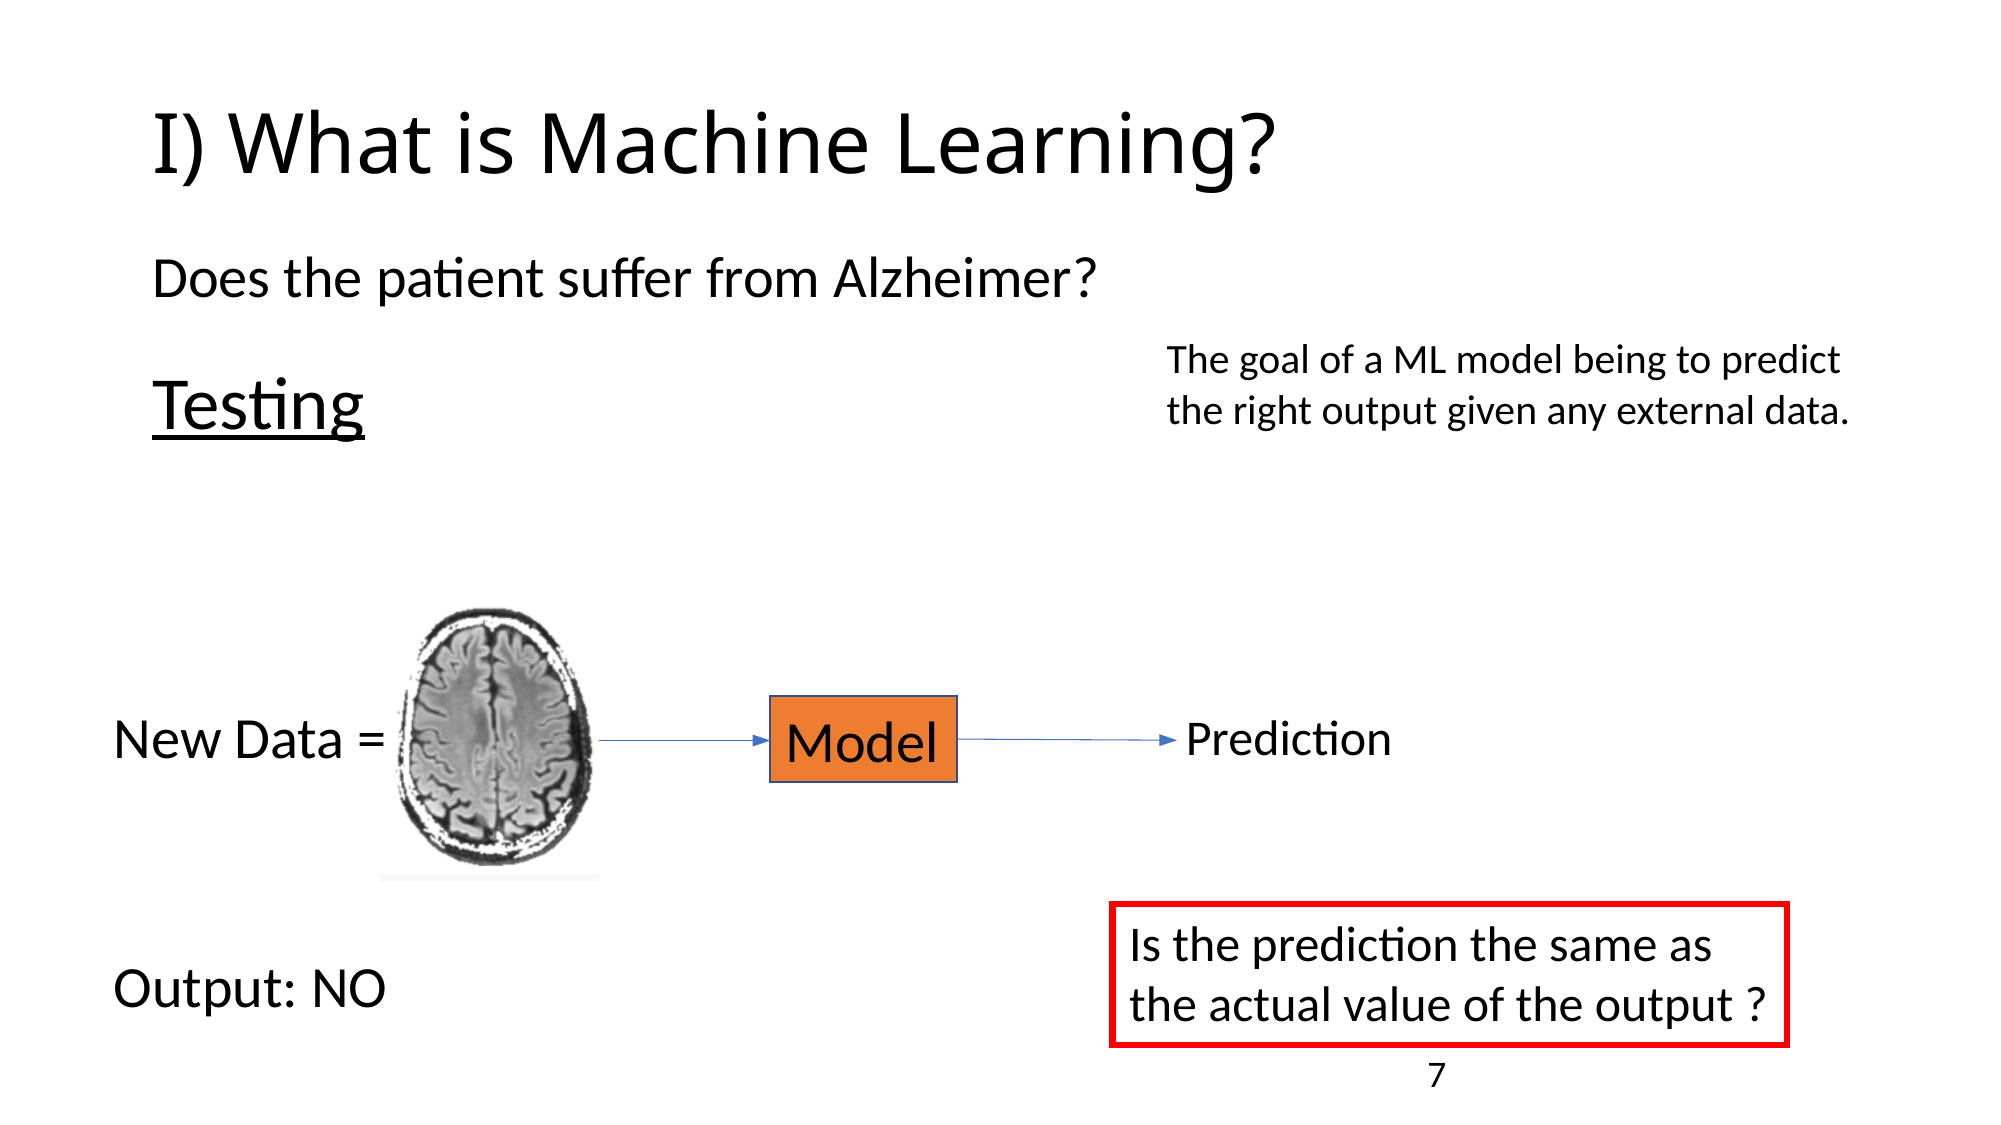

# I) What is Machine Learning?
Does the patient suffer from Alzheimer?
The goal of a ML model being to predict the right output given any external data.
Testing
New Data =
Model
Prediction
Is the prediction the same as the actual value of the output ?
Output: NO
7